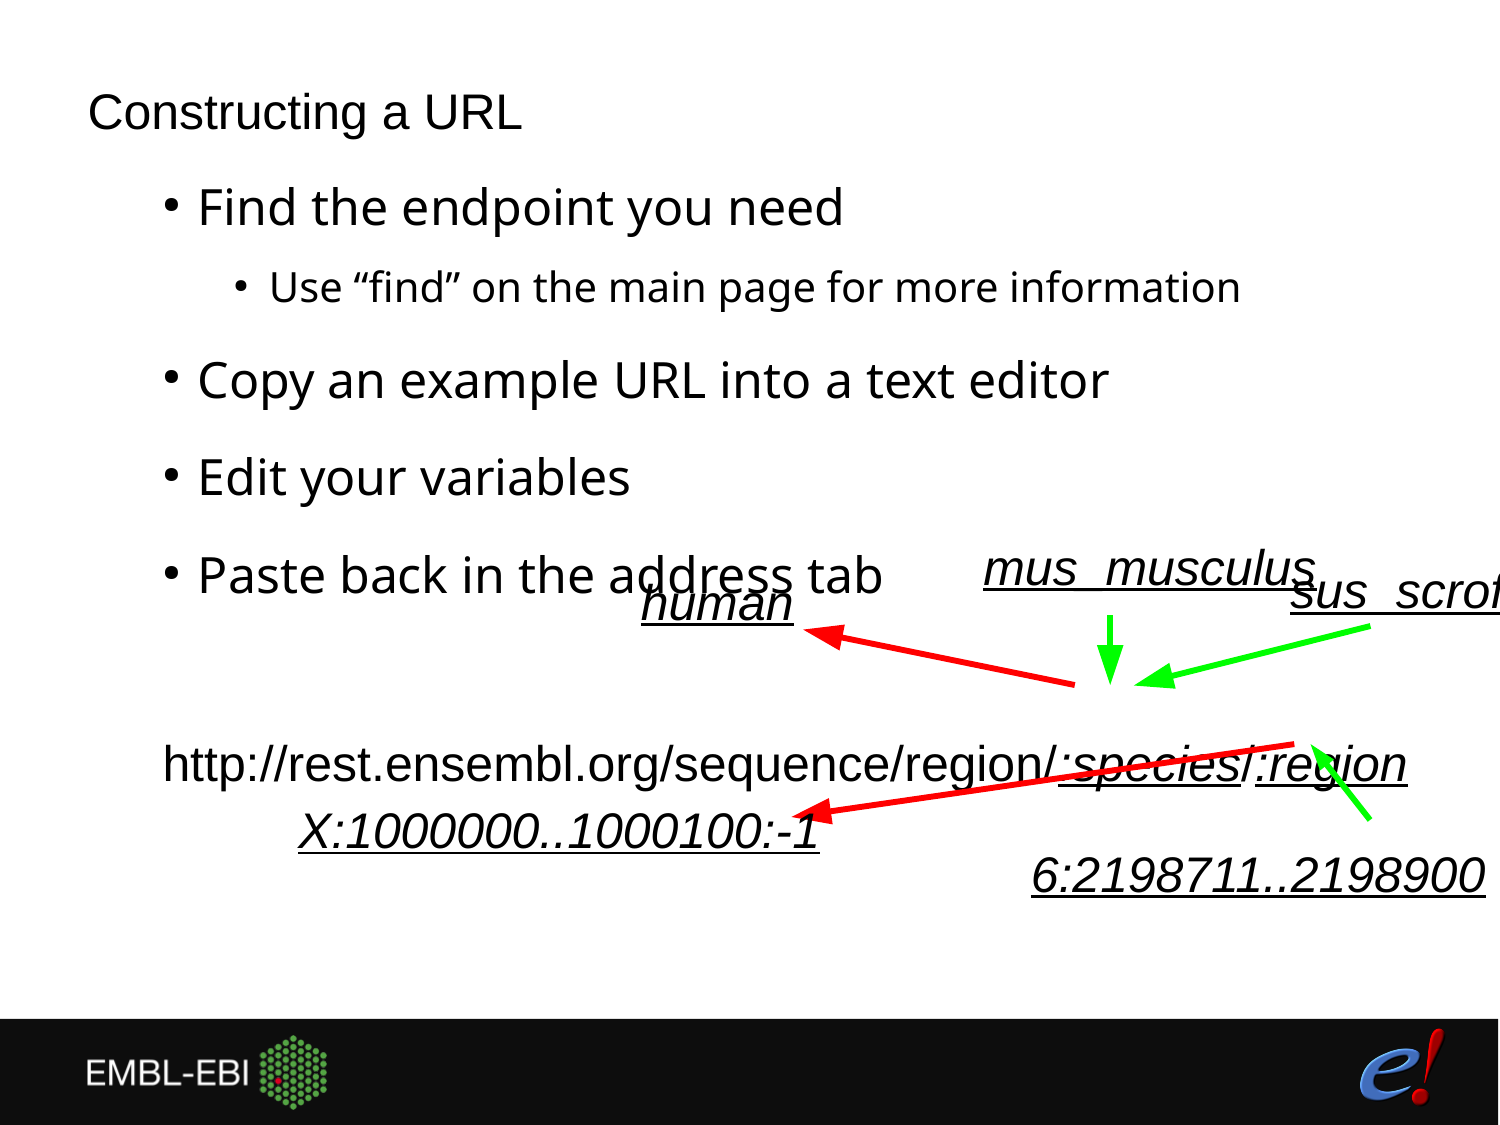

# Constructing a URL
Find the endpoint you need
Use “find” on the main page for more information
Copy an example URL into a text editor
Edit your variables
Paste back in the address tab
http://rest.ensembl.org/sequence/region/:species/:region
mus_musculus
sus_scrofa
human
X:1000000..1000100:-1
6:2198711..2198900